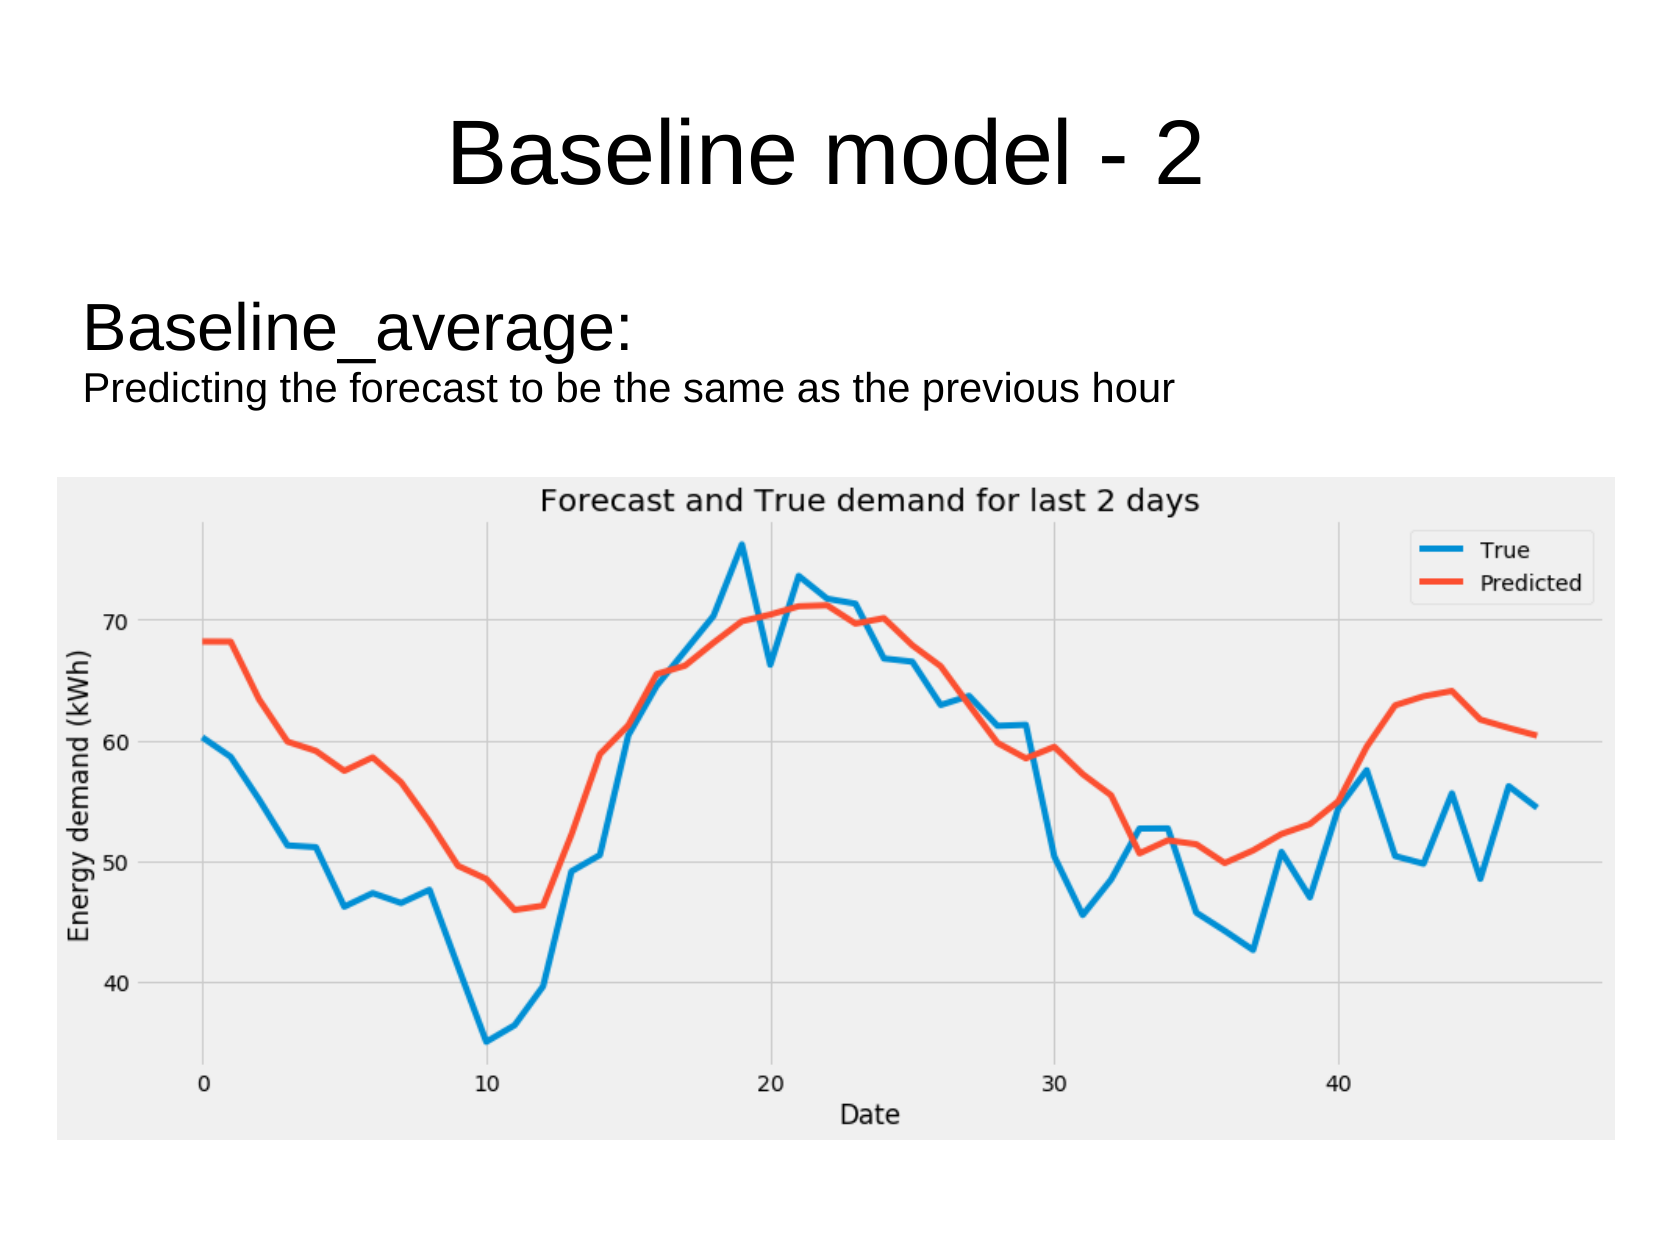

# Baseline model - 2
Baseline_average:
Predicting the forecast to be the same as the previous hour